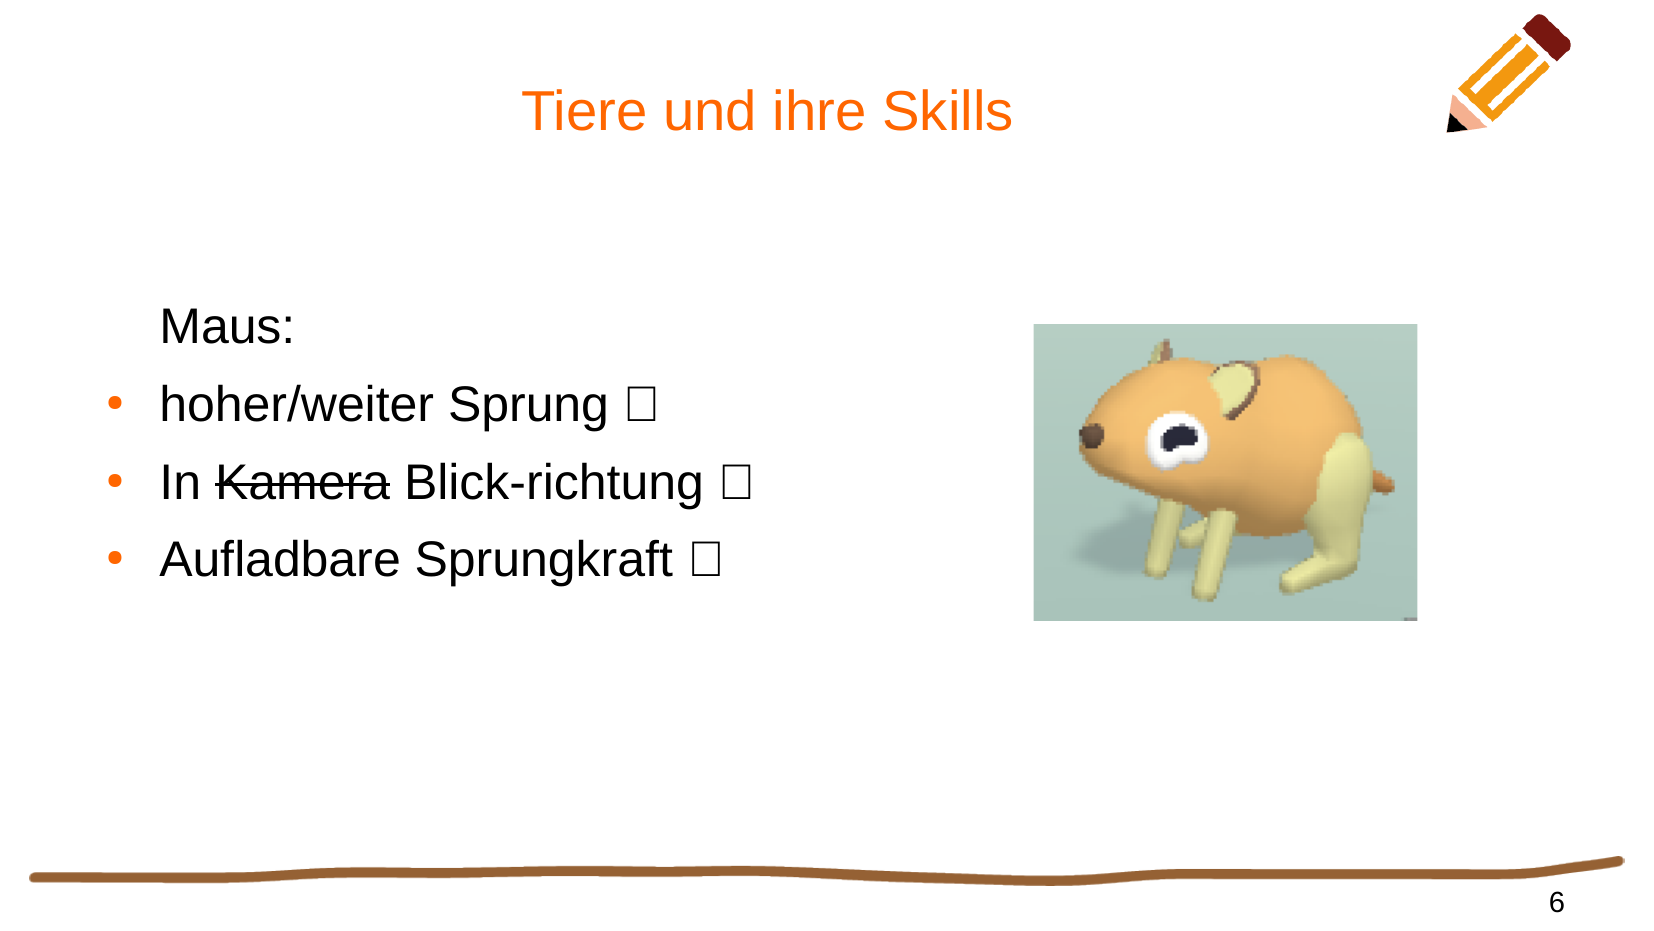

# Tiere und ihre Skills
Maus:
hoher/weiter Sprung ✅
In Kamera Blick-richtung ✅
Aufladbare Sprungkraft ❌
6